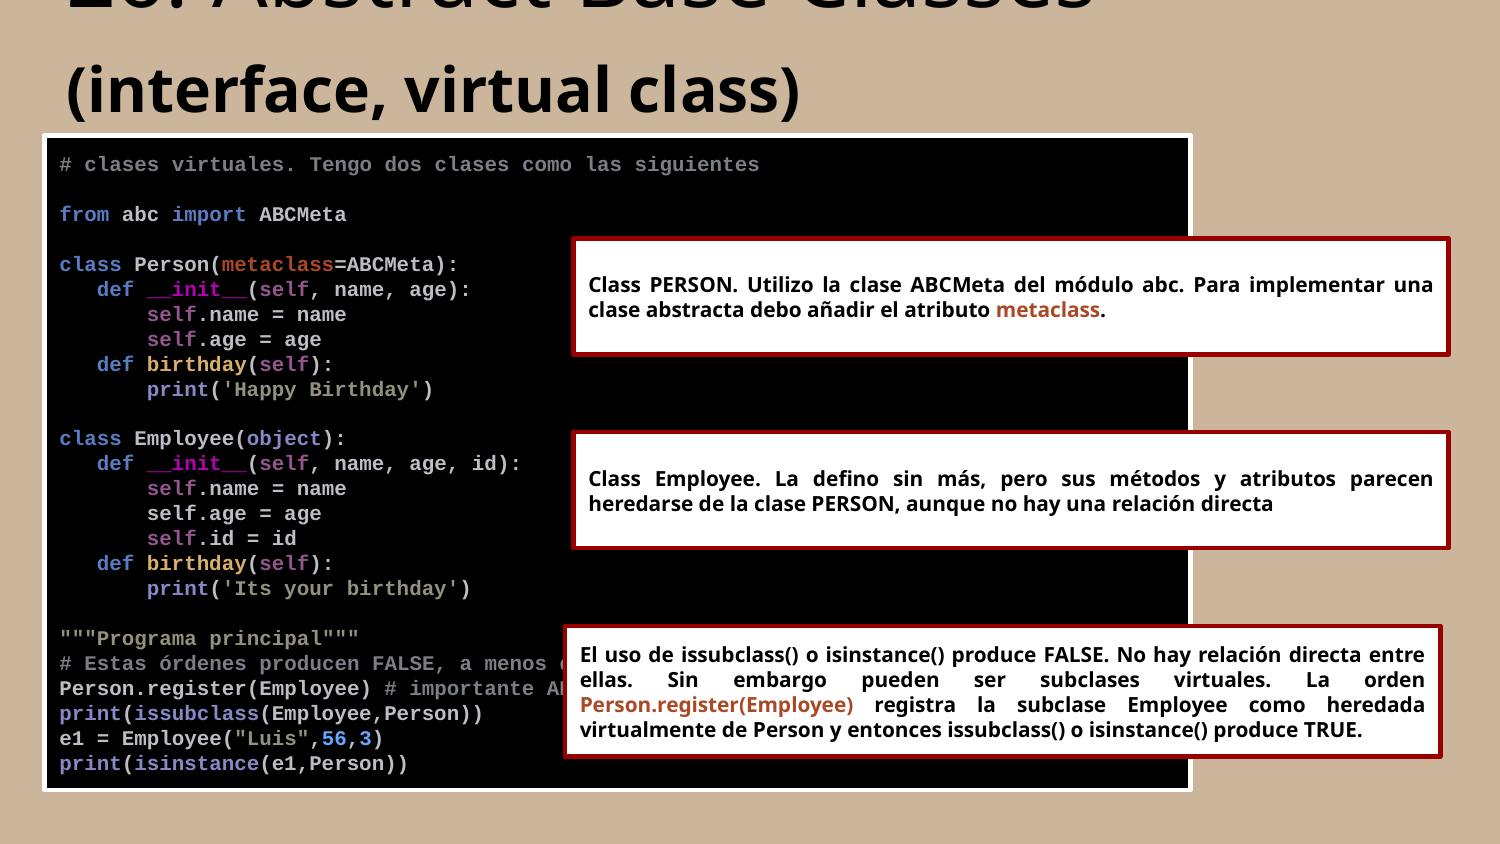

# 26. Abstract Base Classes (interface, virtual class)
# clases virtuales. Tengo dos clases como las siguientes
from abc import ABCMeta
class Person(metaclass=ABCMeta):
 def __init__(self, name, age):
 self.name = name
 self.age = age
 def birthday(self):
 print('Happy Birthday')
class Employee(object):
 def __init__(self, name, age, id):
 self.name = name
 self.age = age
 self.id = id
 def birthday(self):
 print('Its your birthday')
"""Programa principal"""
# Estas órdenes producen FALSE, a menos que introduzca la orden register
Person.register(Employee) # importante AHORA Employee es una subclase virtual de Person
print(issubclass(Employee,Person))
e1 = Employee("Luis",56,3)
print(isinstance(e1,Person))
Class PERSON. Utilizo la clase ABCMeta del módulo abc. Para implementar una clase abstracta debo añadir el atributo metaclass.
Class Employee. La defino sin más, pero sus métodos y atributos parecen heredarse de la clase PERSON, aunque no hay una relación directa
El uso de issubclass() o isinstance() produce FALSE. No hay relación directa entre ellas. Sin embargo pueden ser subclases virtuales. La orden Person.register(Employee) registra la subclase Employee como heredada virtualmente de Person y entonces issubclass() o isinstance() produce TRUE.